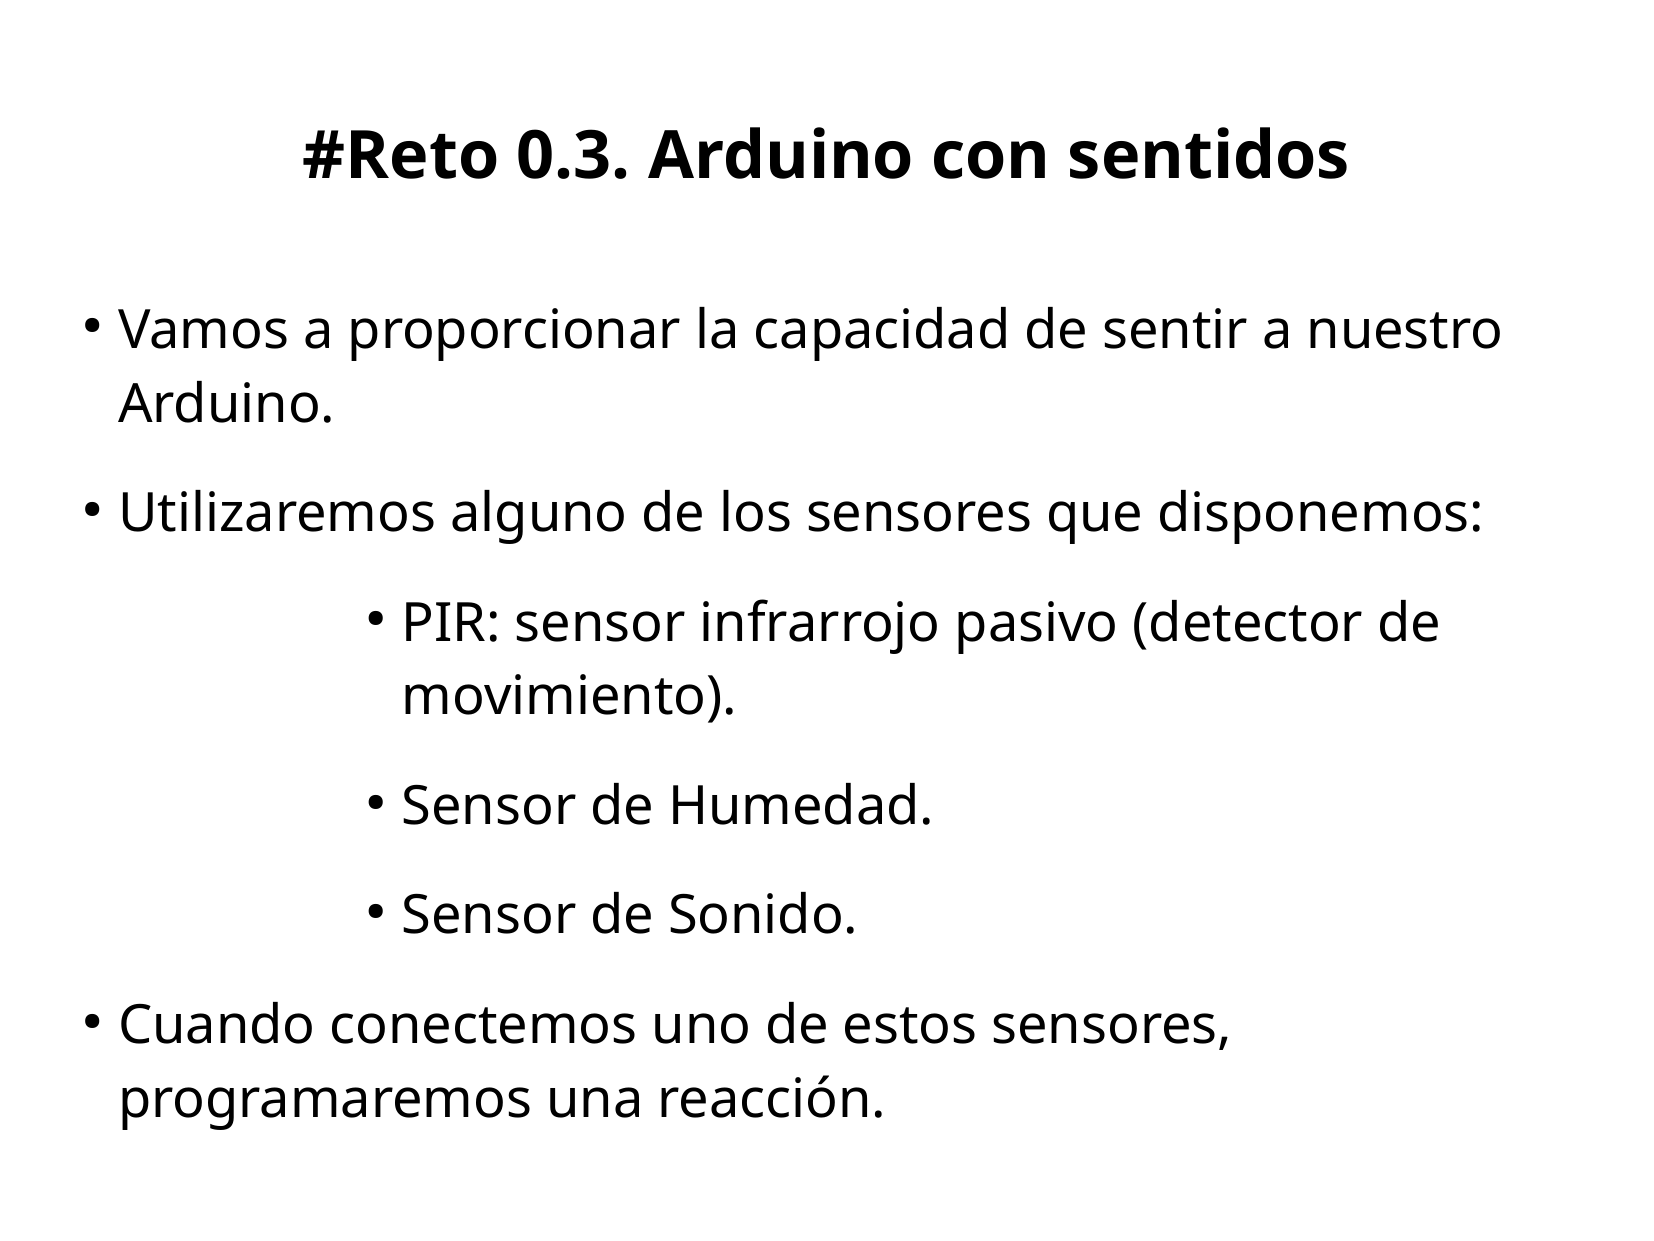

# #Reto 0.3. Arduino con sentidos
Vamos a proporcionar la capacidad de sentir a nuestro Arduino.
Utilizaremos alguno de los sensores que disponemos:
PIR: sensor infrarrojo pasivo (detector de movimiento).
Sensor de Humedad.
Sensor de Sonido.
Cuando conectemos uno de estos sensores, programaremos una reacción.